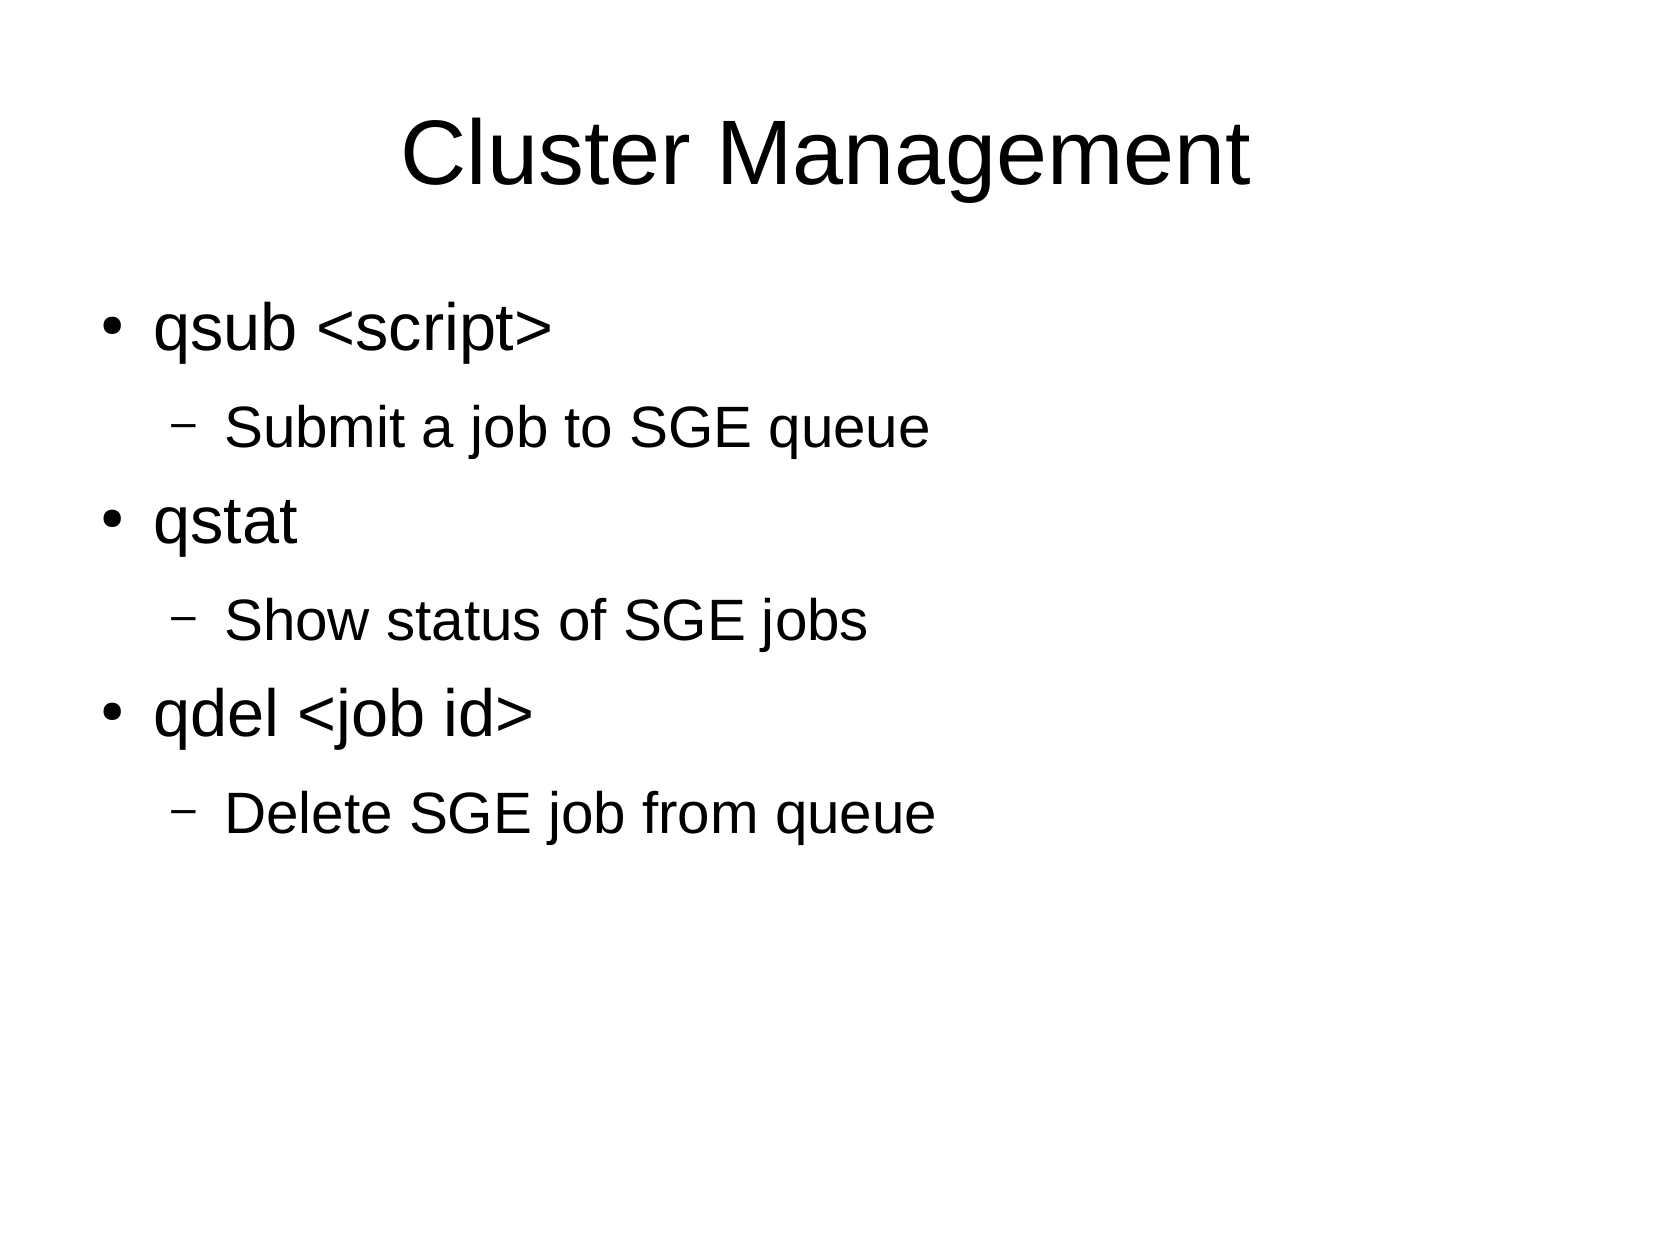

# Cluster Management
qsub <script>
Submit a job to SGE queue
qstat
Show status of SGE jobs
qdel <job id>
Delete SGE job from queue